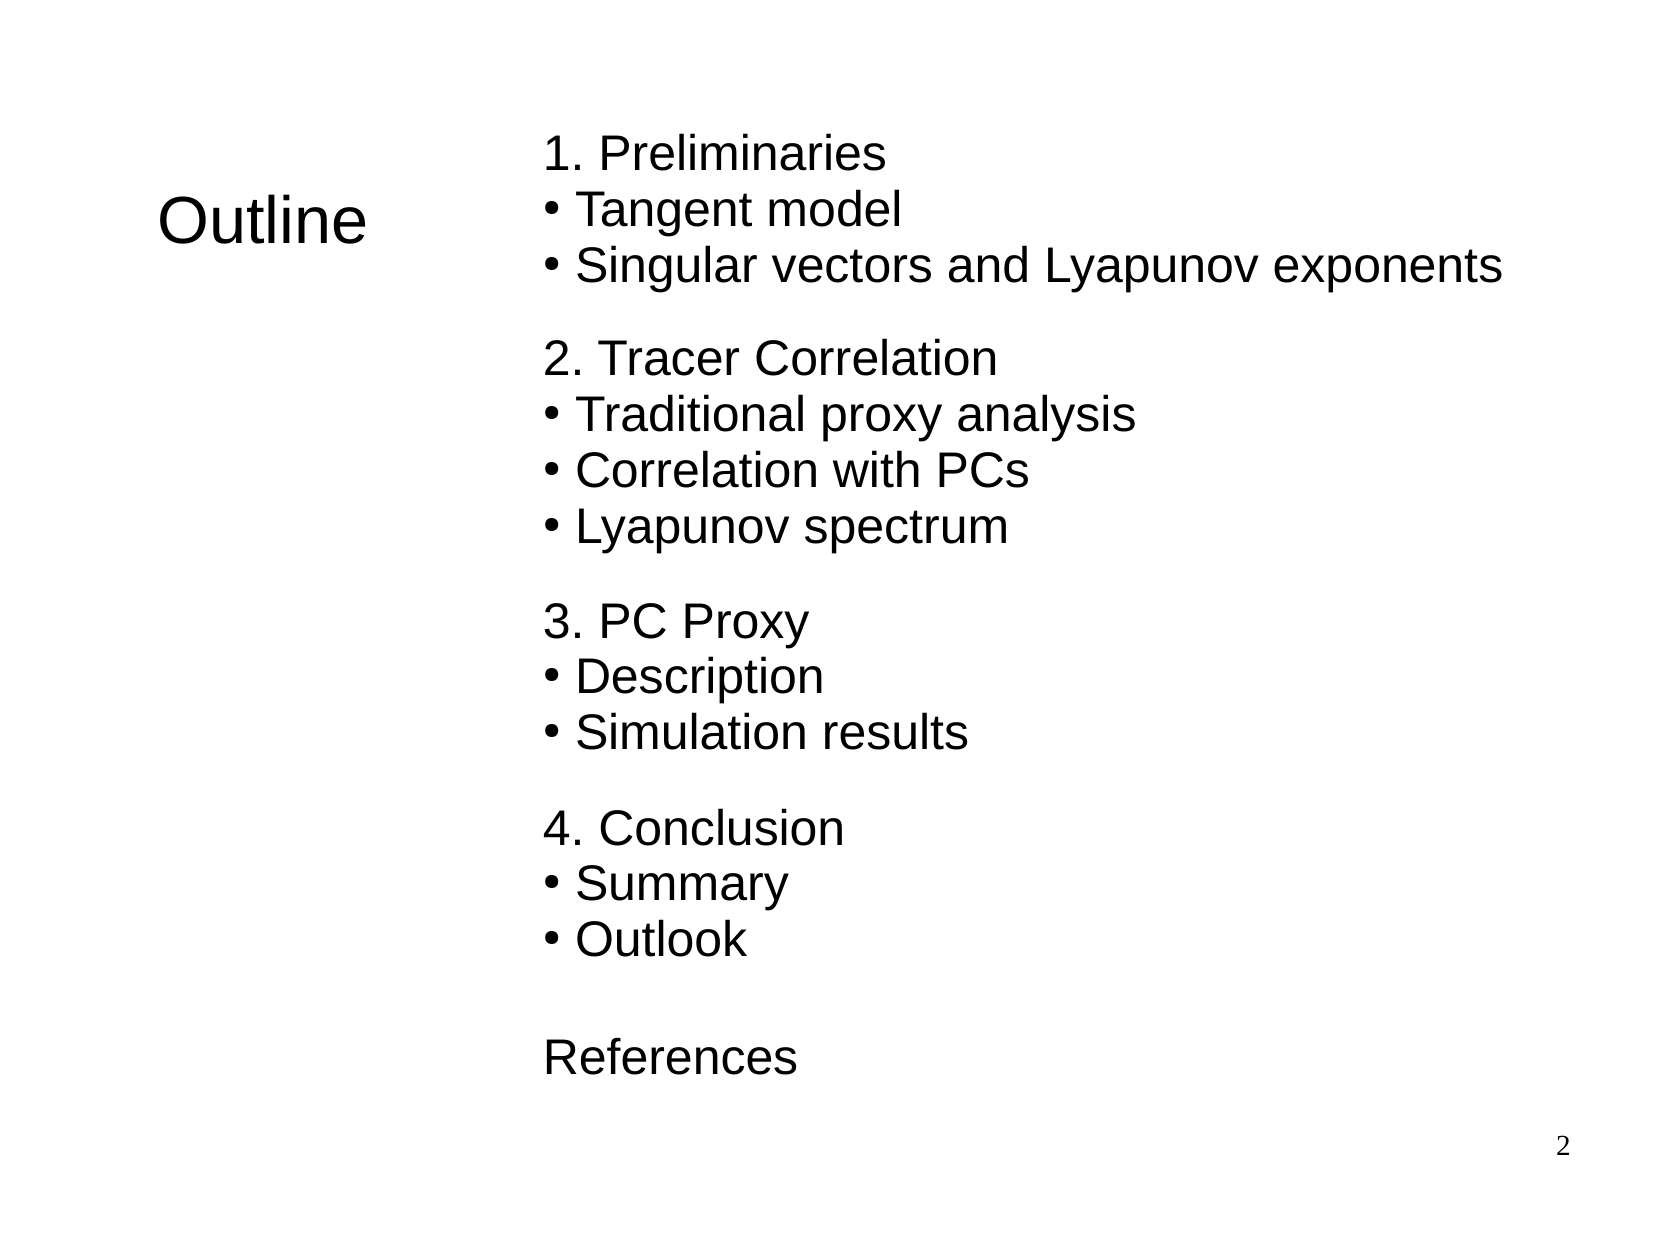

1. Preliminaries
 Tangent model
 Singular vectors and Lyapunov exponents
Outline
2. Tracer Correlation
 Traditional proxy analysis
 Correlation with PCs
 Lyapunov spectrum
3. PC Proxy
 Description
 Simulation results
4. Conclusion
 Summary
 Outlook
References
2